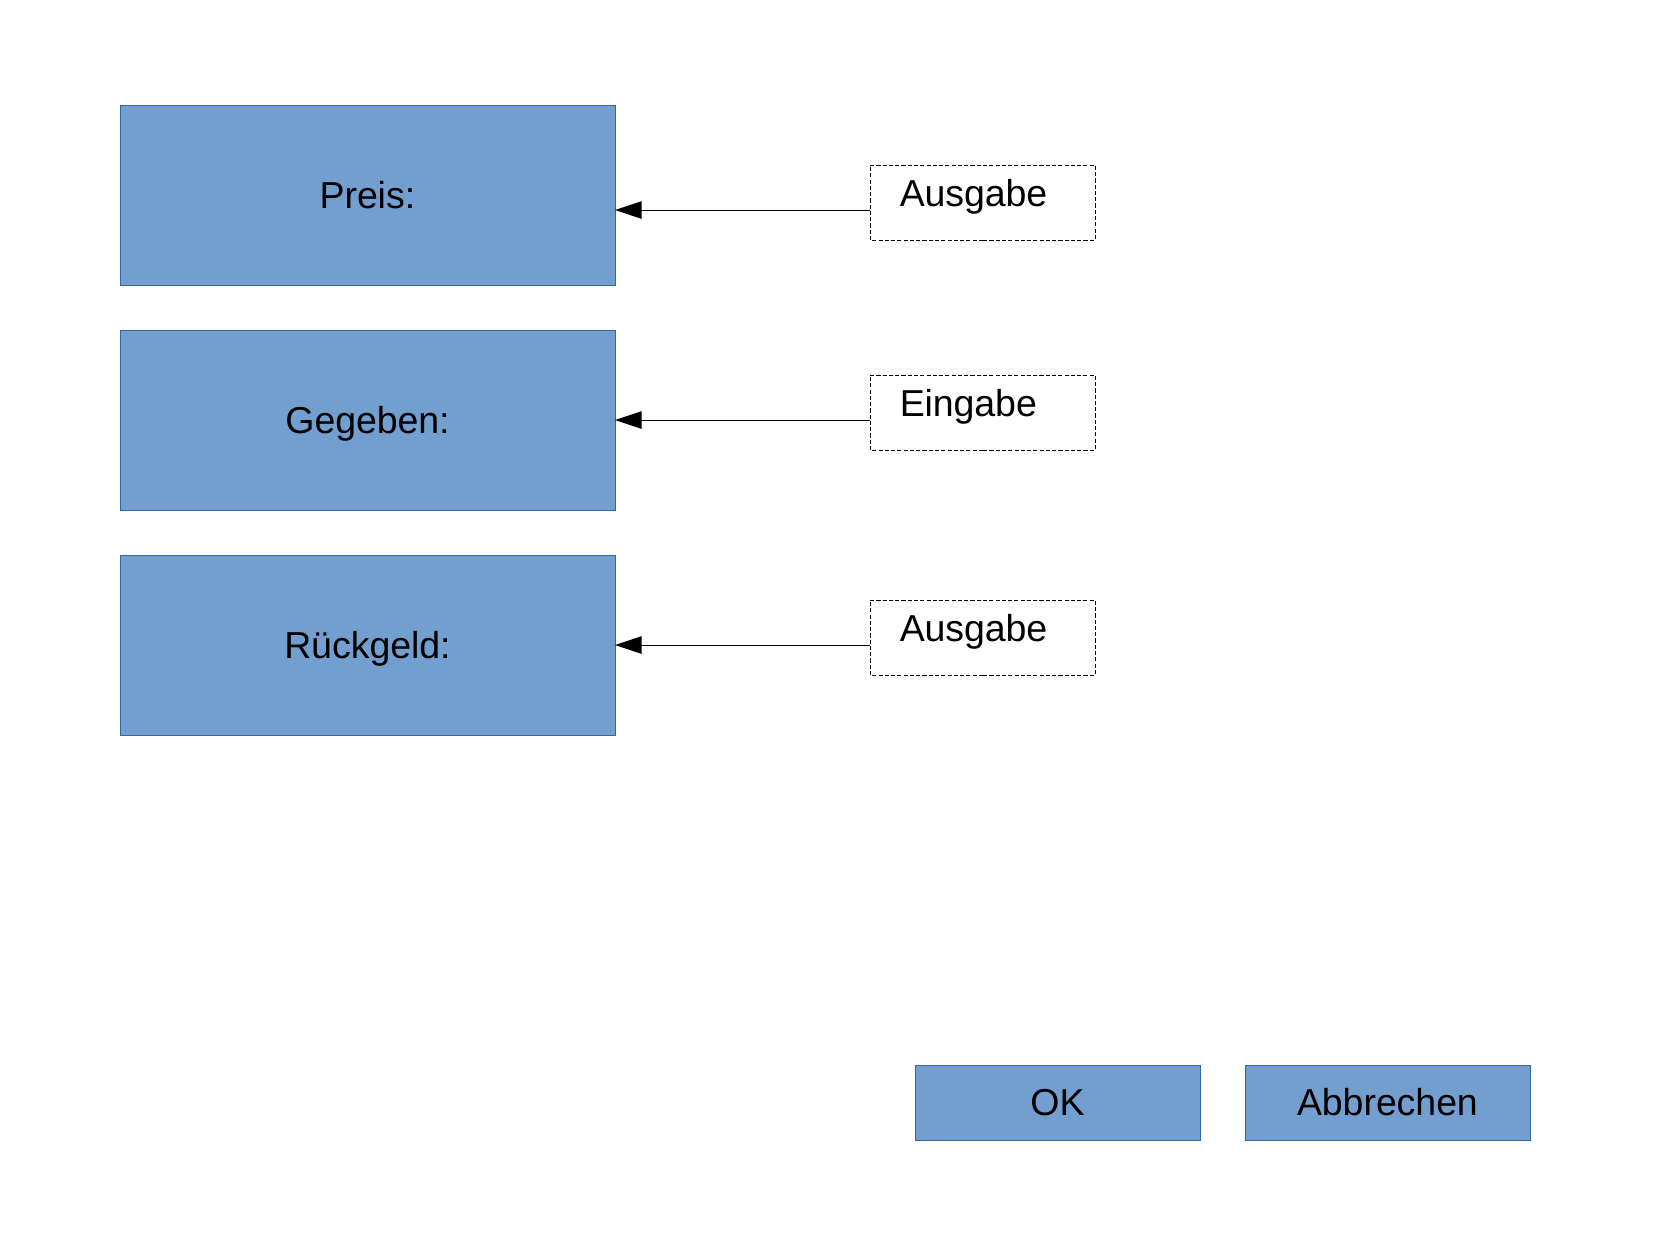

Preis:
Ausgabe
Gegeben:
Eingabe
Rückgeld:
Ausgabe
OK
Abbrechen